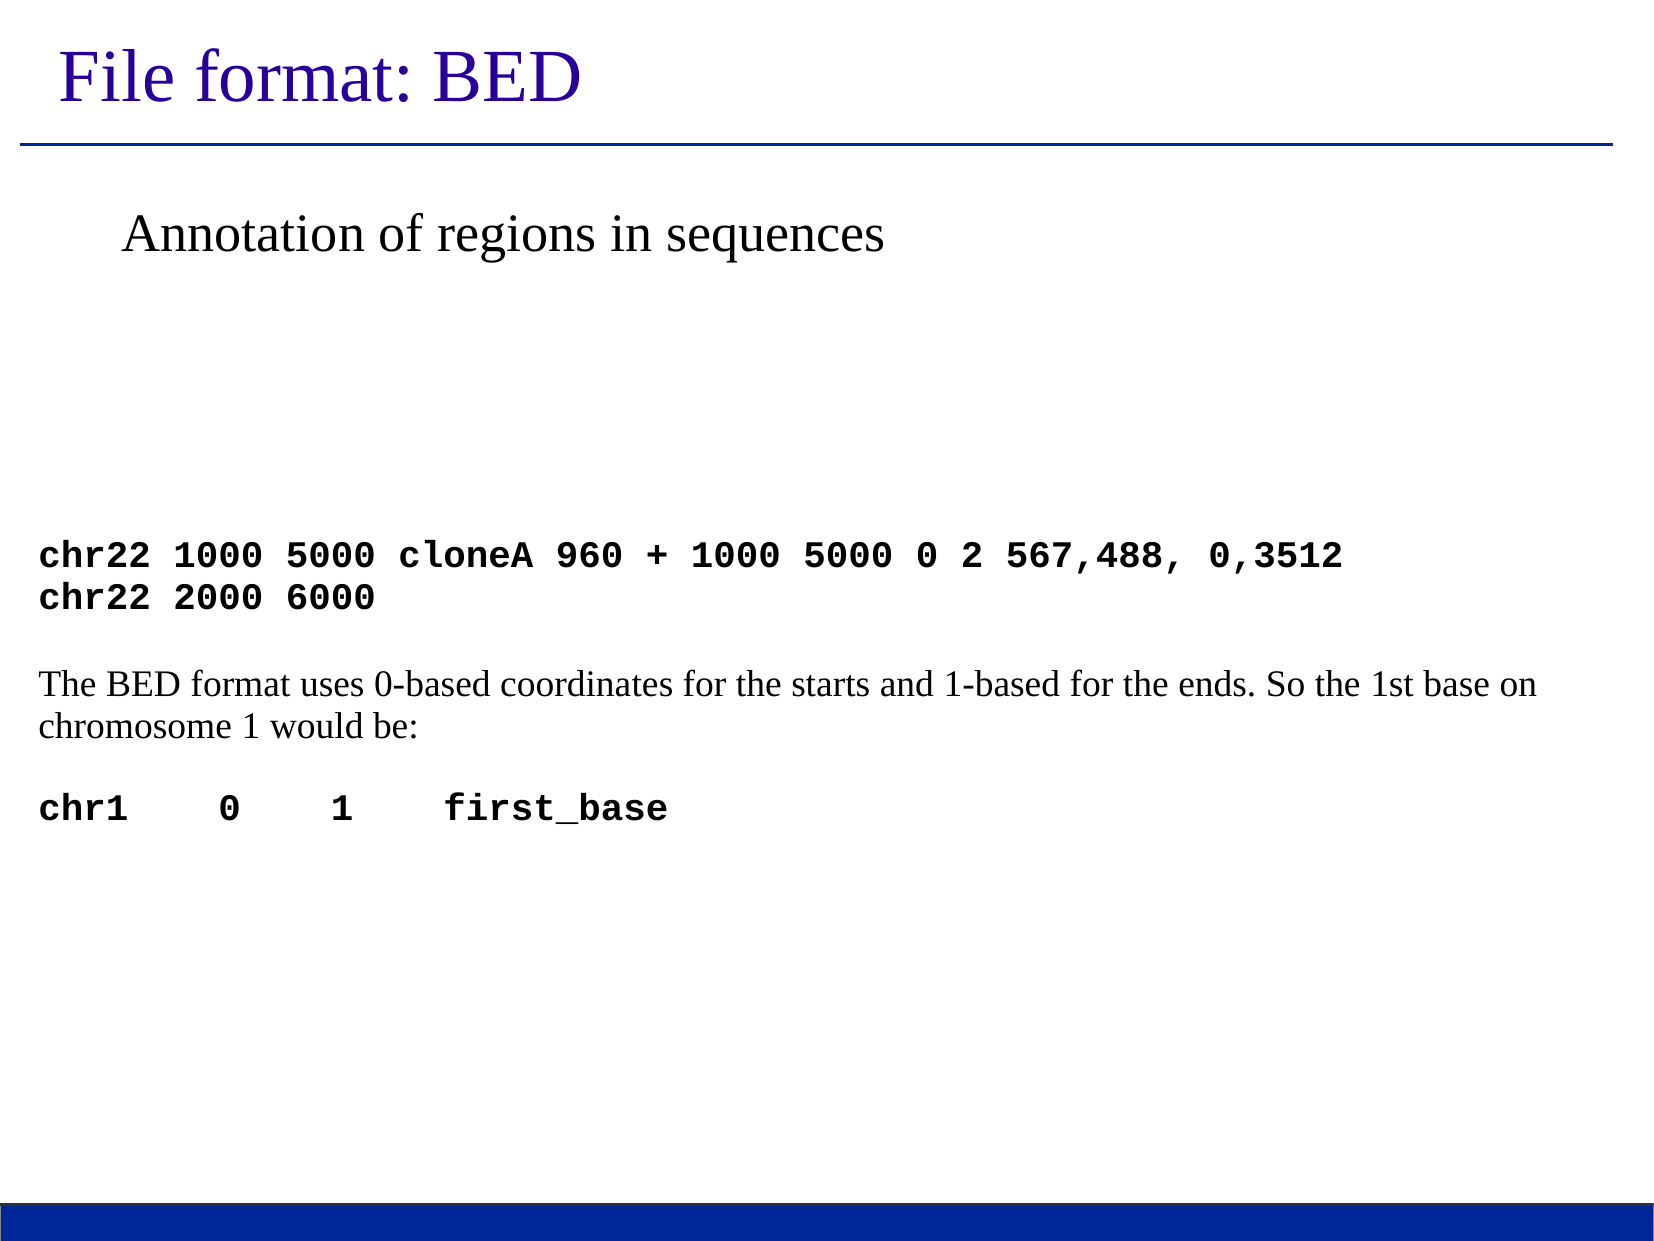

File format: BED
Annotation of regions in sequences
chr22 1000 5000 cloneA 960 + 1000 5000 0 2 567,488, 0,3512
chr22 2000 6000
The BED format uses 0-based coordinates for the starts and 1-based for the ends. So the 1st base on chromosome 1 would be:
chr1 0 1 first_base